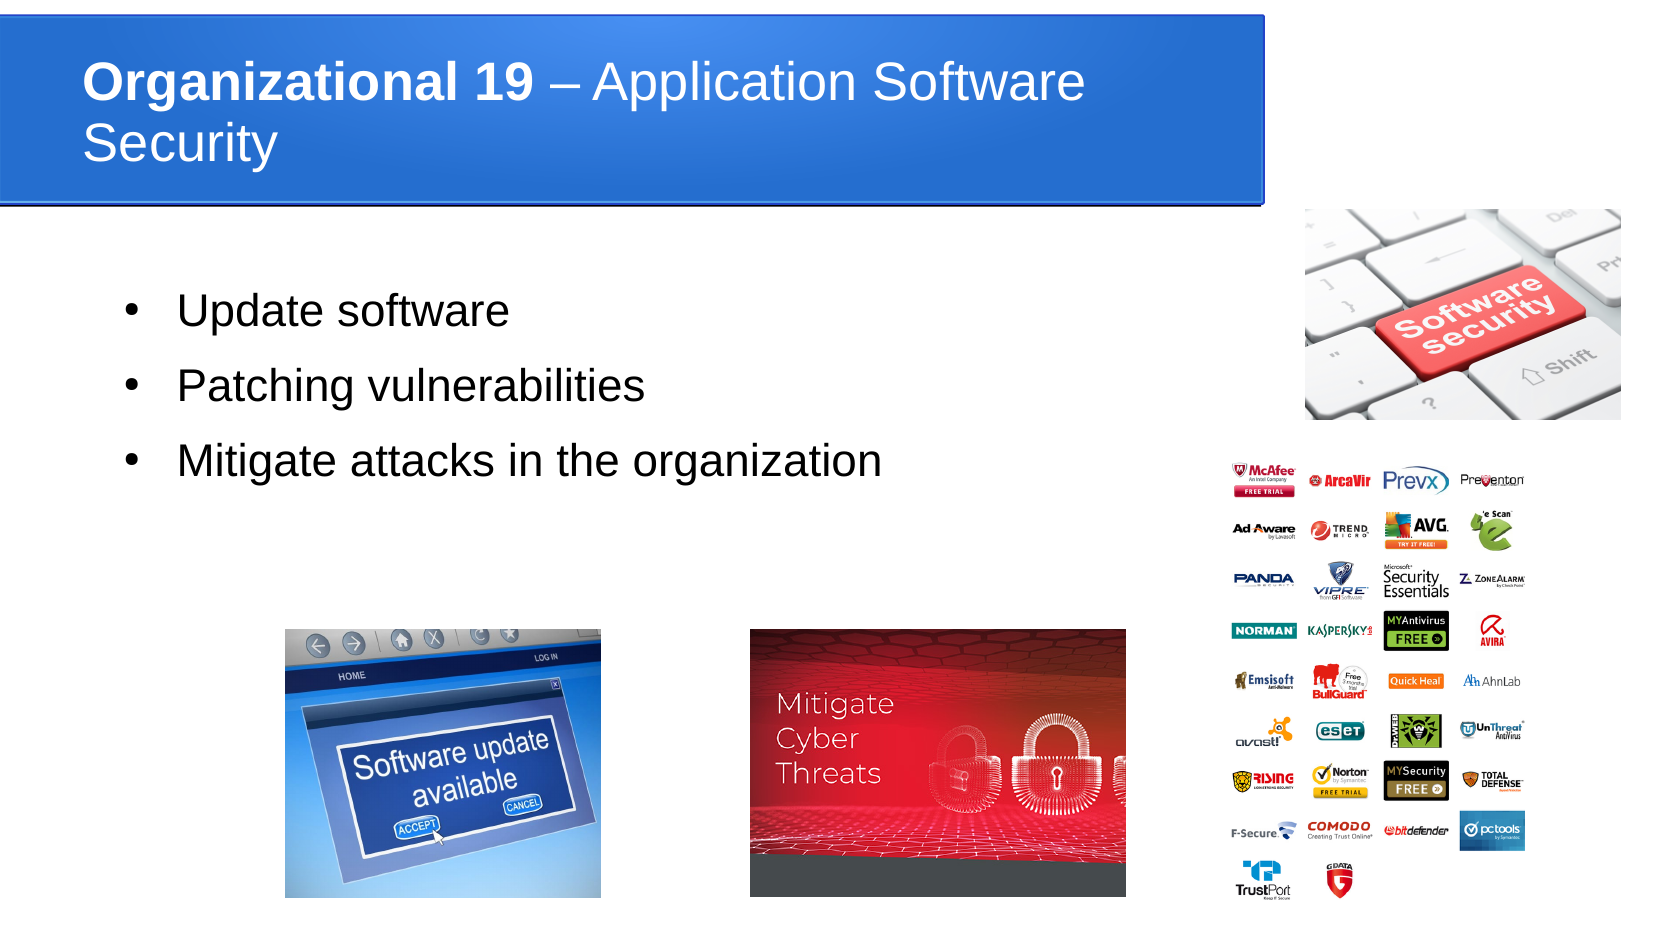

# Organizational 19 – Application Software Security
Update software
Patching vulnerabilities
Mitigate attacks in the organization